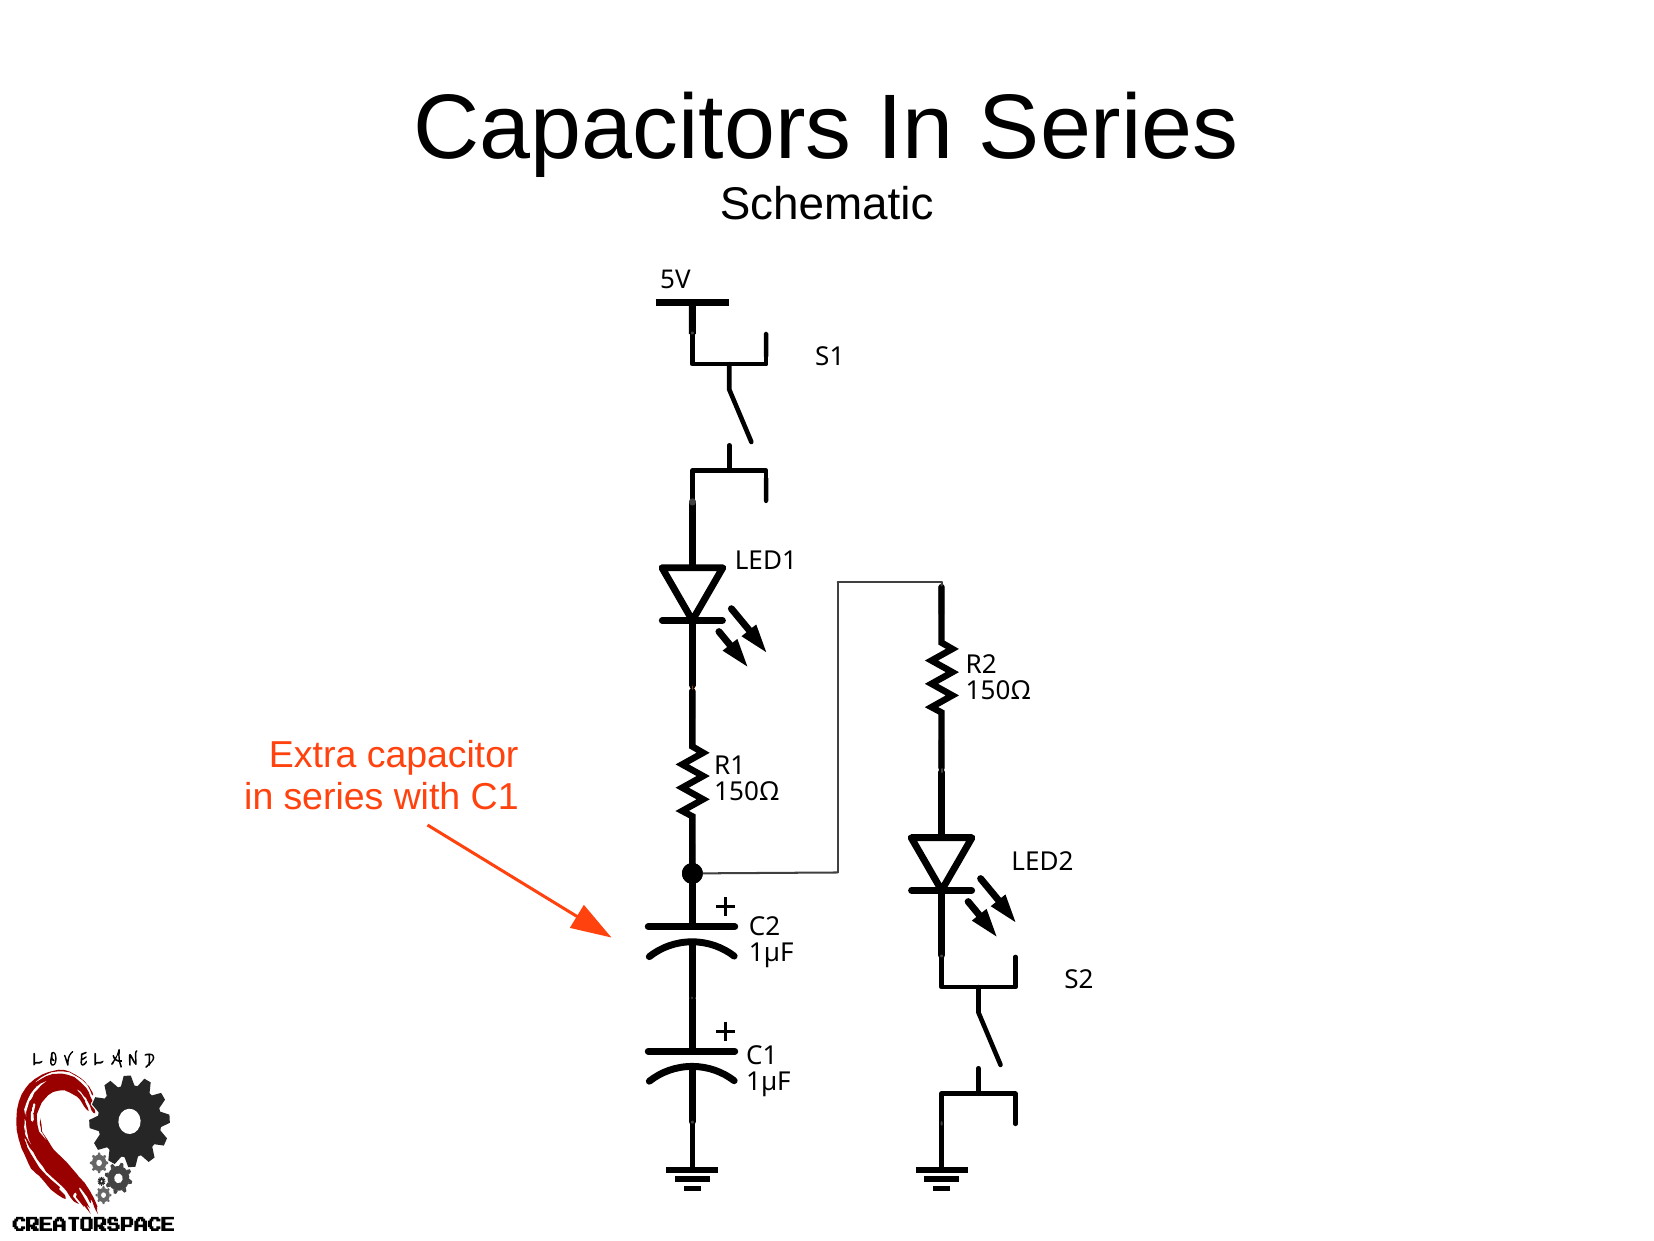

# Capacitors In Series Schematic
Extra capacitor
in series with C1